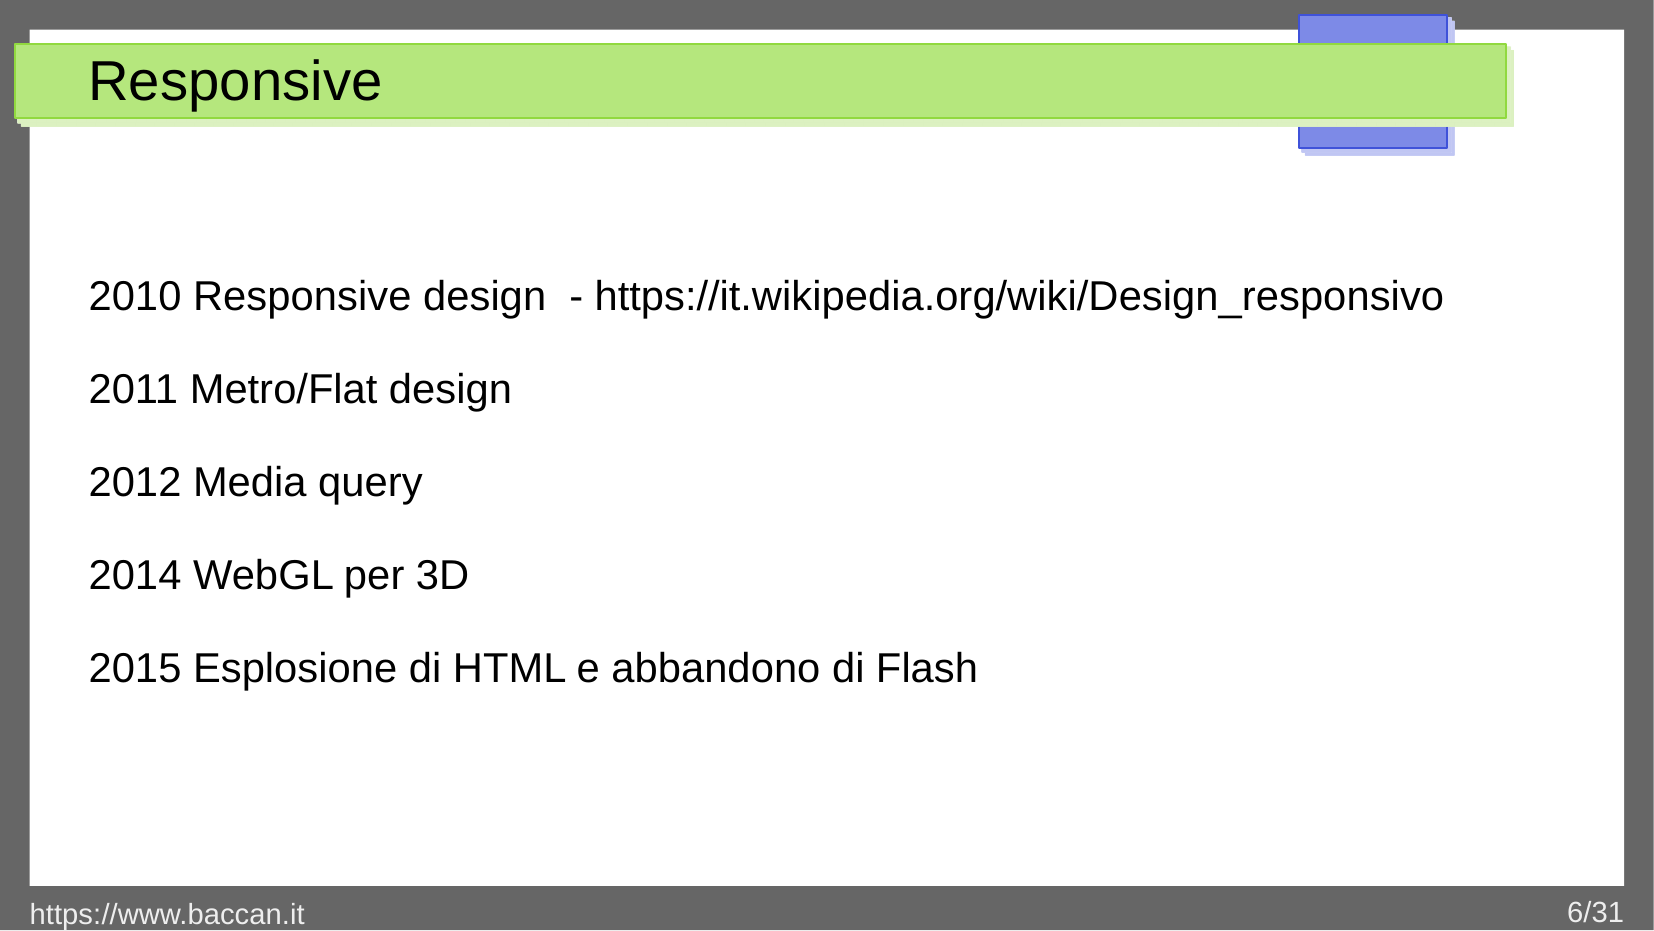

# Responsive
2010 Responsive design - https://it.wikipedia.org/wiki/Design_responsivo
2011 Metro/Flat design
2012 Media query
2014 WebGL per 3D
2015 Esplosione di HTML e abbandono di Flash
6
https://www.baccan.it